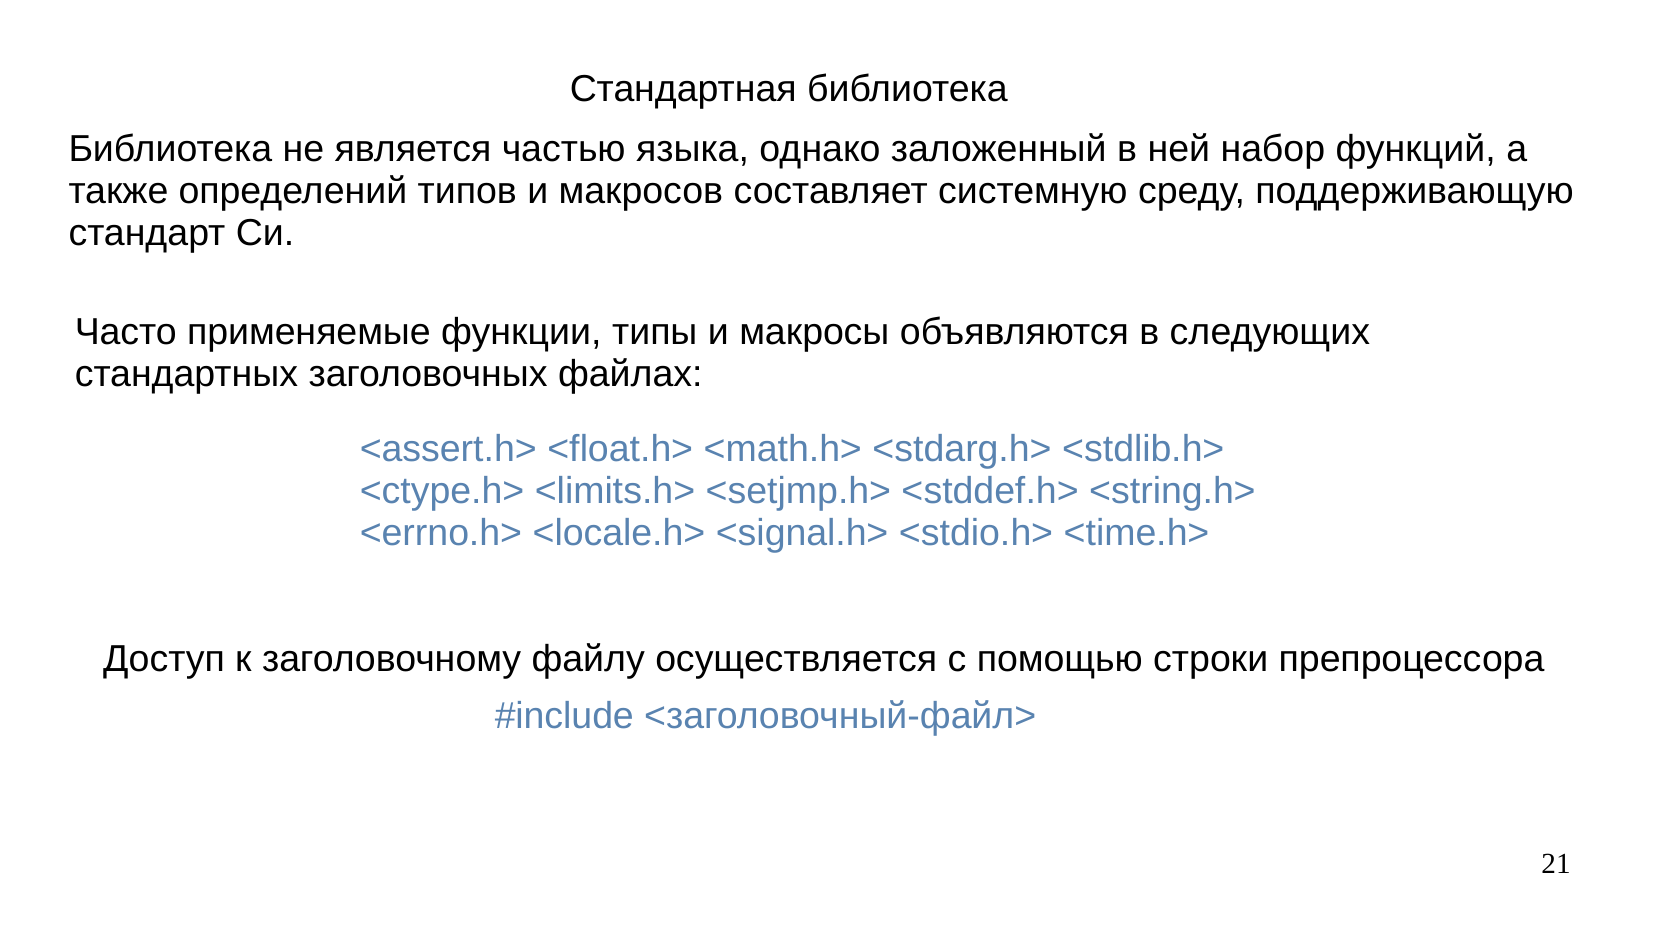

Стандартная библиотека
Библиотека не является частью языка, однако заложенный в ней набор функций, а
также определений типов и макросов составляет системную среду, поддерживающую стандарт Си.
Часто применяемые функции, типы и макросы объявляются в следующих стандартных заголовочных файлах:
<assert.h> <float.h> <math.h> <stdarg.h> <stdlib.h>
<ctype.h> <limits.h> <setjmp.h> <stddef.h> <string.h>
<errno.h> <locale.h> <signal.h> <stdio.h> <time.h>
Доступ к заголовочному файлу осуществляется с помощью строки препроцессора
#include <заголовочный-файл>
21